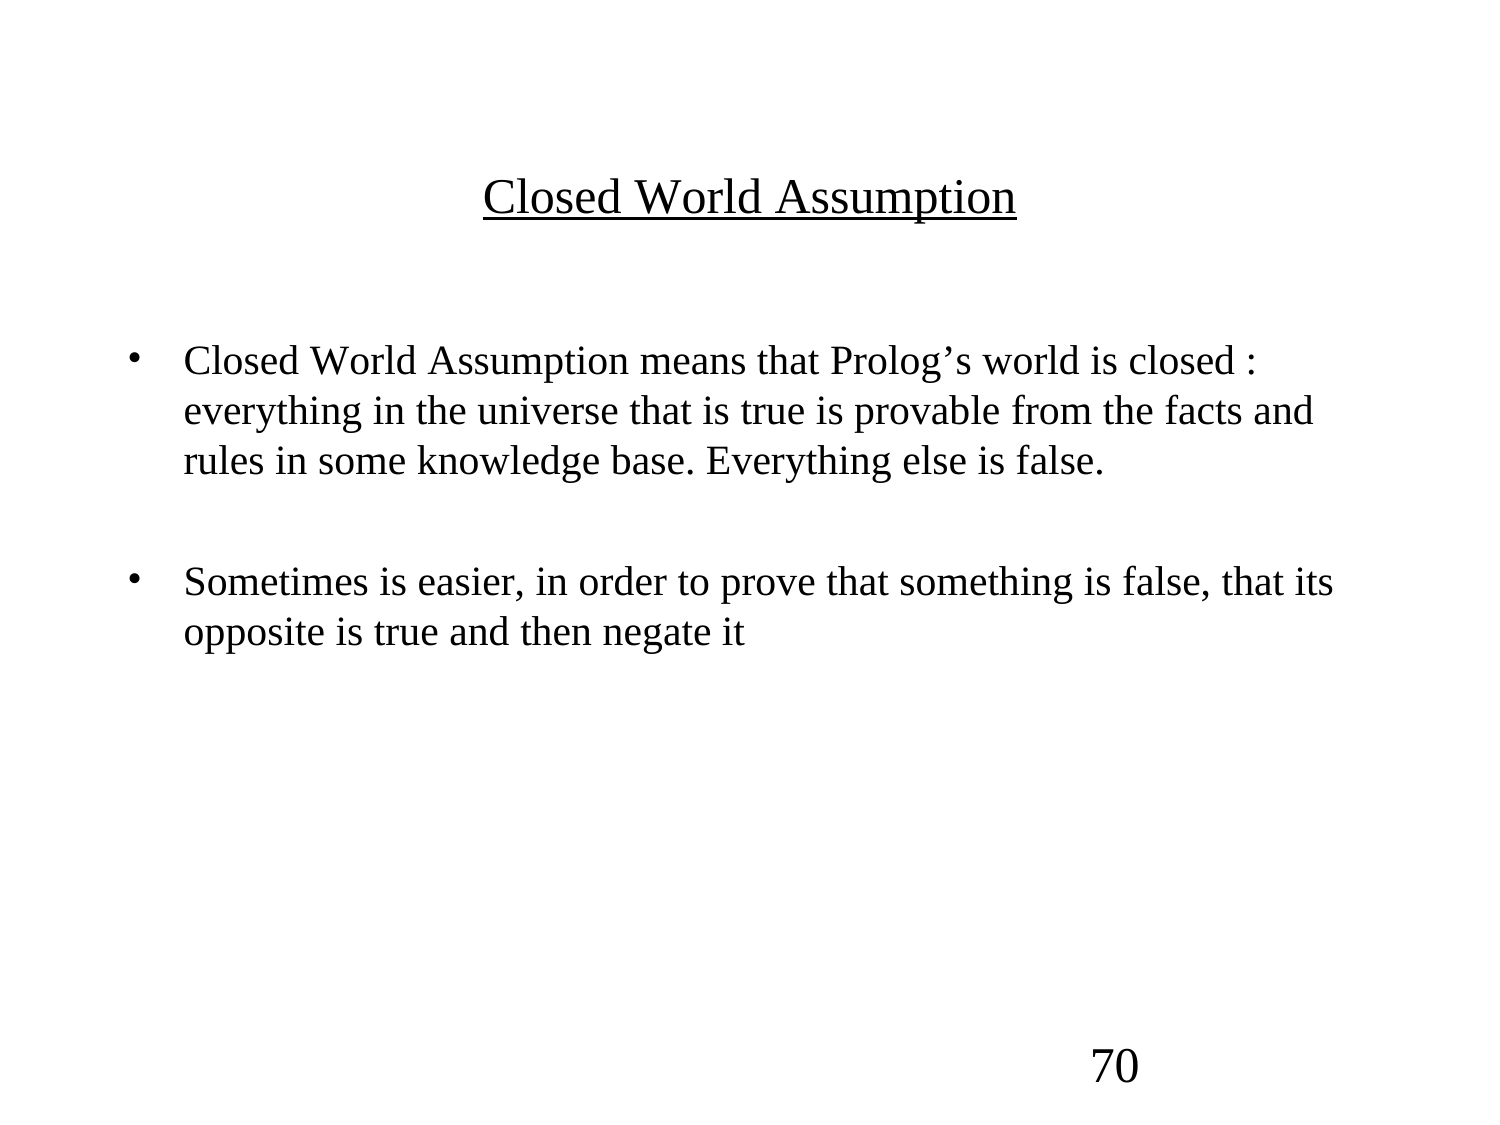

# Closed World Assumption
Closed World Assumption means that Prolog’s world is closed : everything in the universe that is true is provable from the facts and rules in some knowledge base. Everything else is false.
Sometimes is easier, in order to prove that something is false, that its opposite is true and then negate it
70